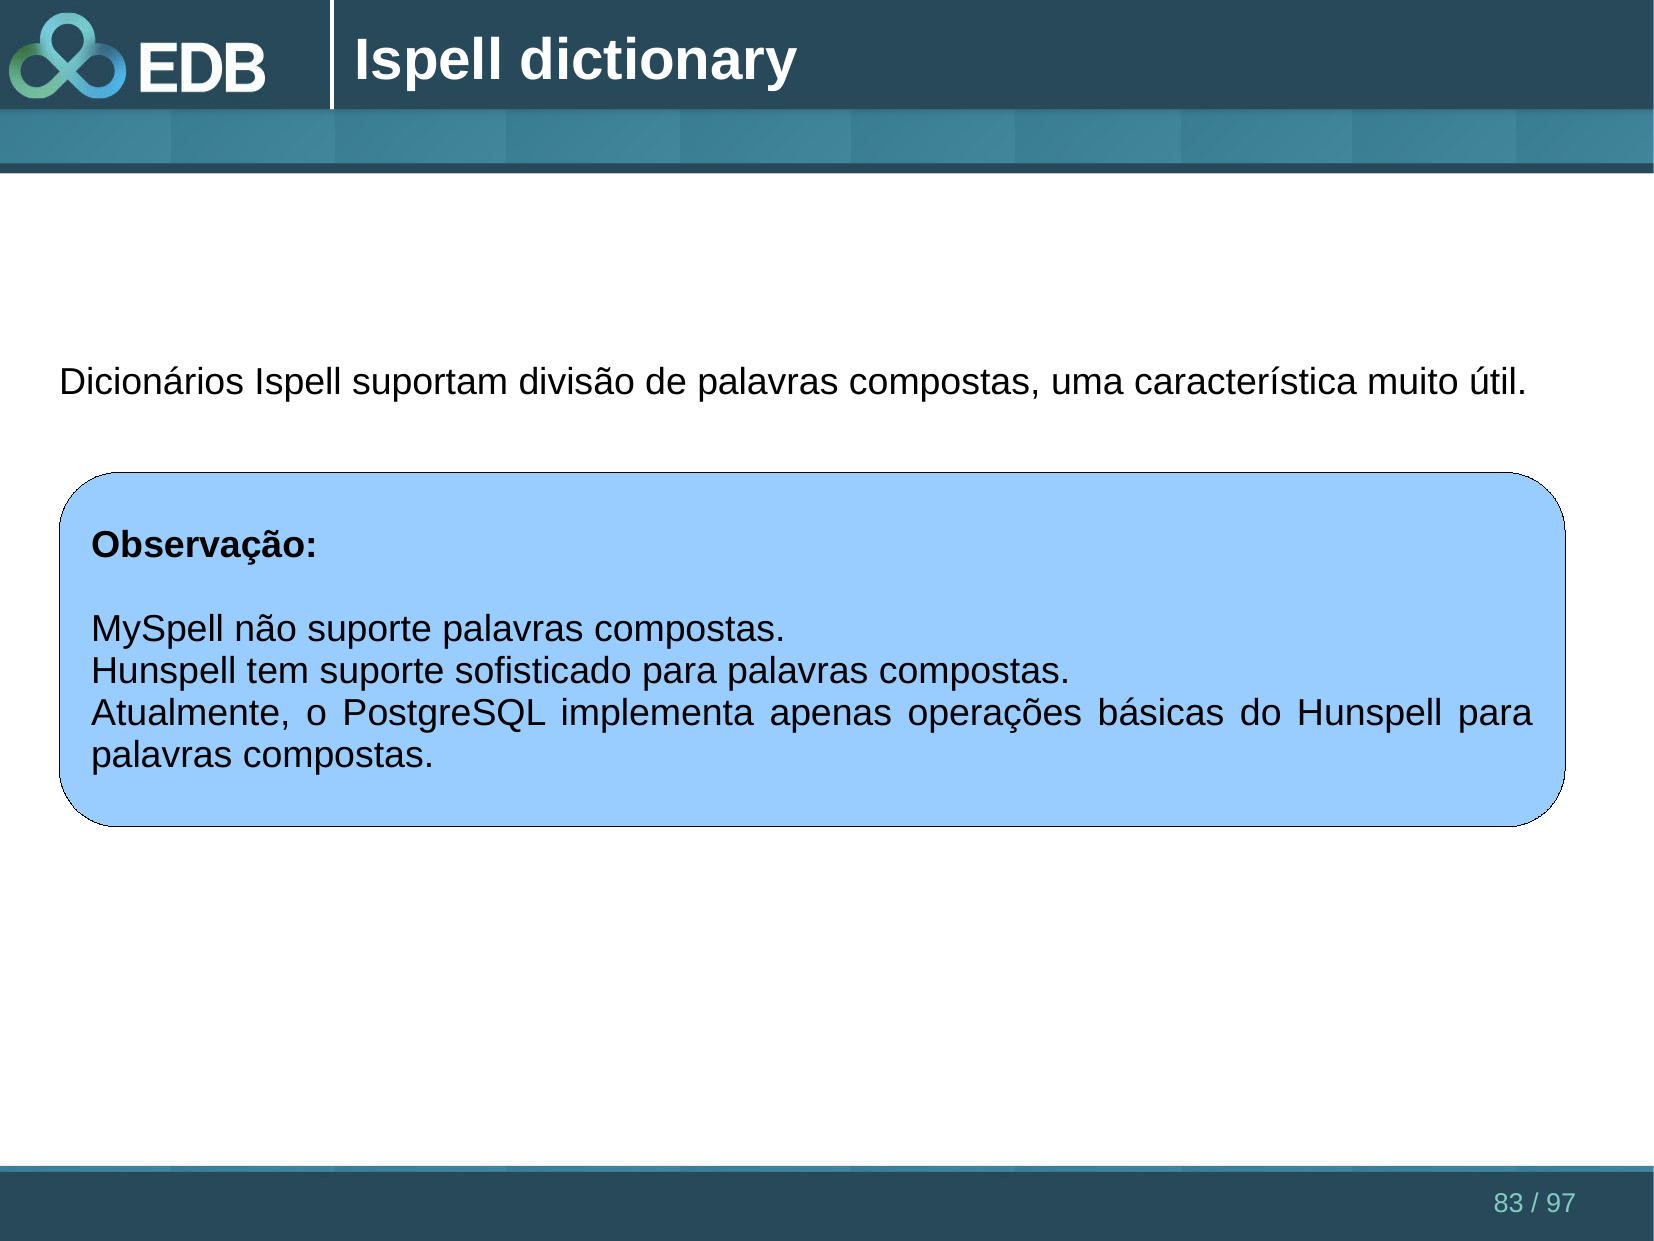

# Ispell dictionary
Dicionários Ispell suportam divisão de palavras compostas, uma característica muito útil.
Observação:
MySpell não suporte palavras compostas.
Hunspell tem suporte sofisticado para palavras compostas.
Atualmente, o PostgreSQL implementa apenas operações básicas do Hunspell para palavras compostas.